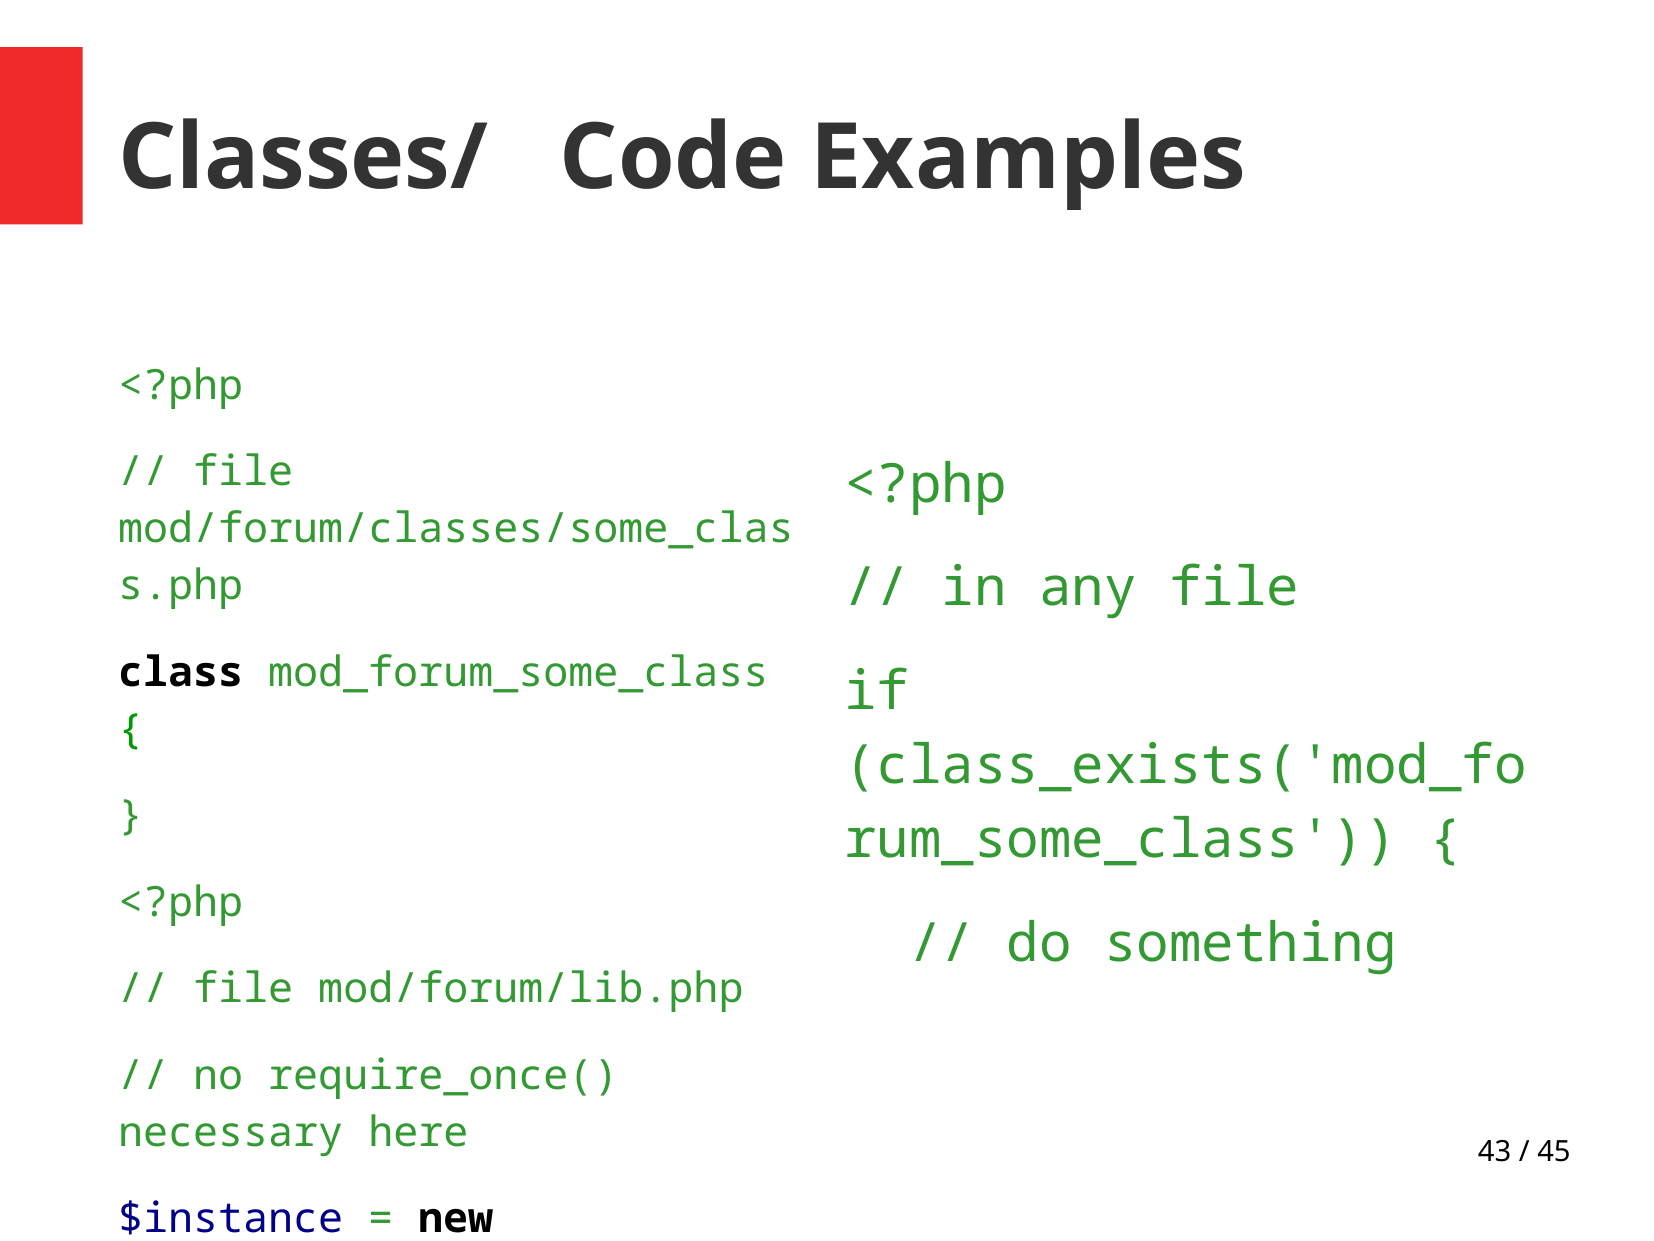

# Classes/ Code Examples
<?php
// file mod/forum/classes/some_class.php
class mod_forum_some_class {
}
<?php
// file mod/forum/lib.php
// no require_once() necessary here
$instance = new mod_forum_some_class();
<?php
// in any file
if (class_exists('mod_forum_some_class')) {
 // do something
43